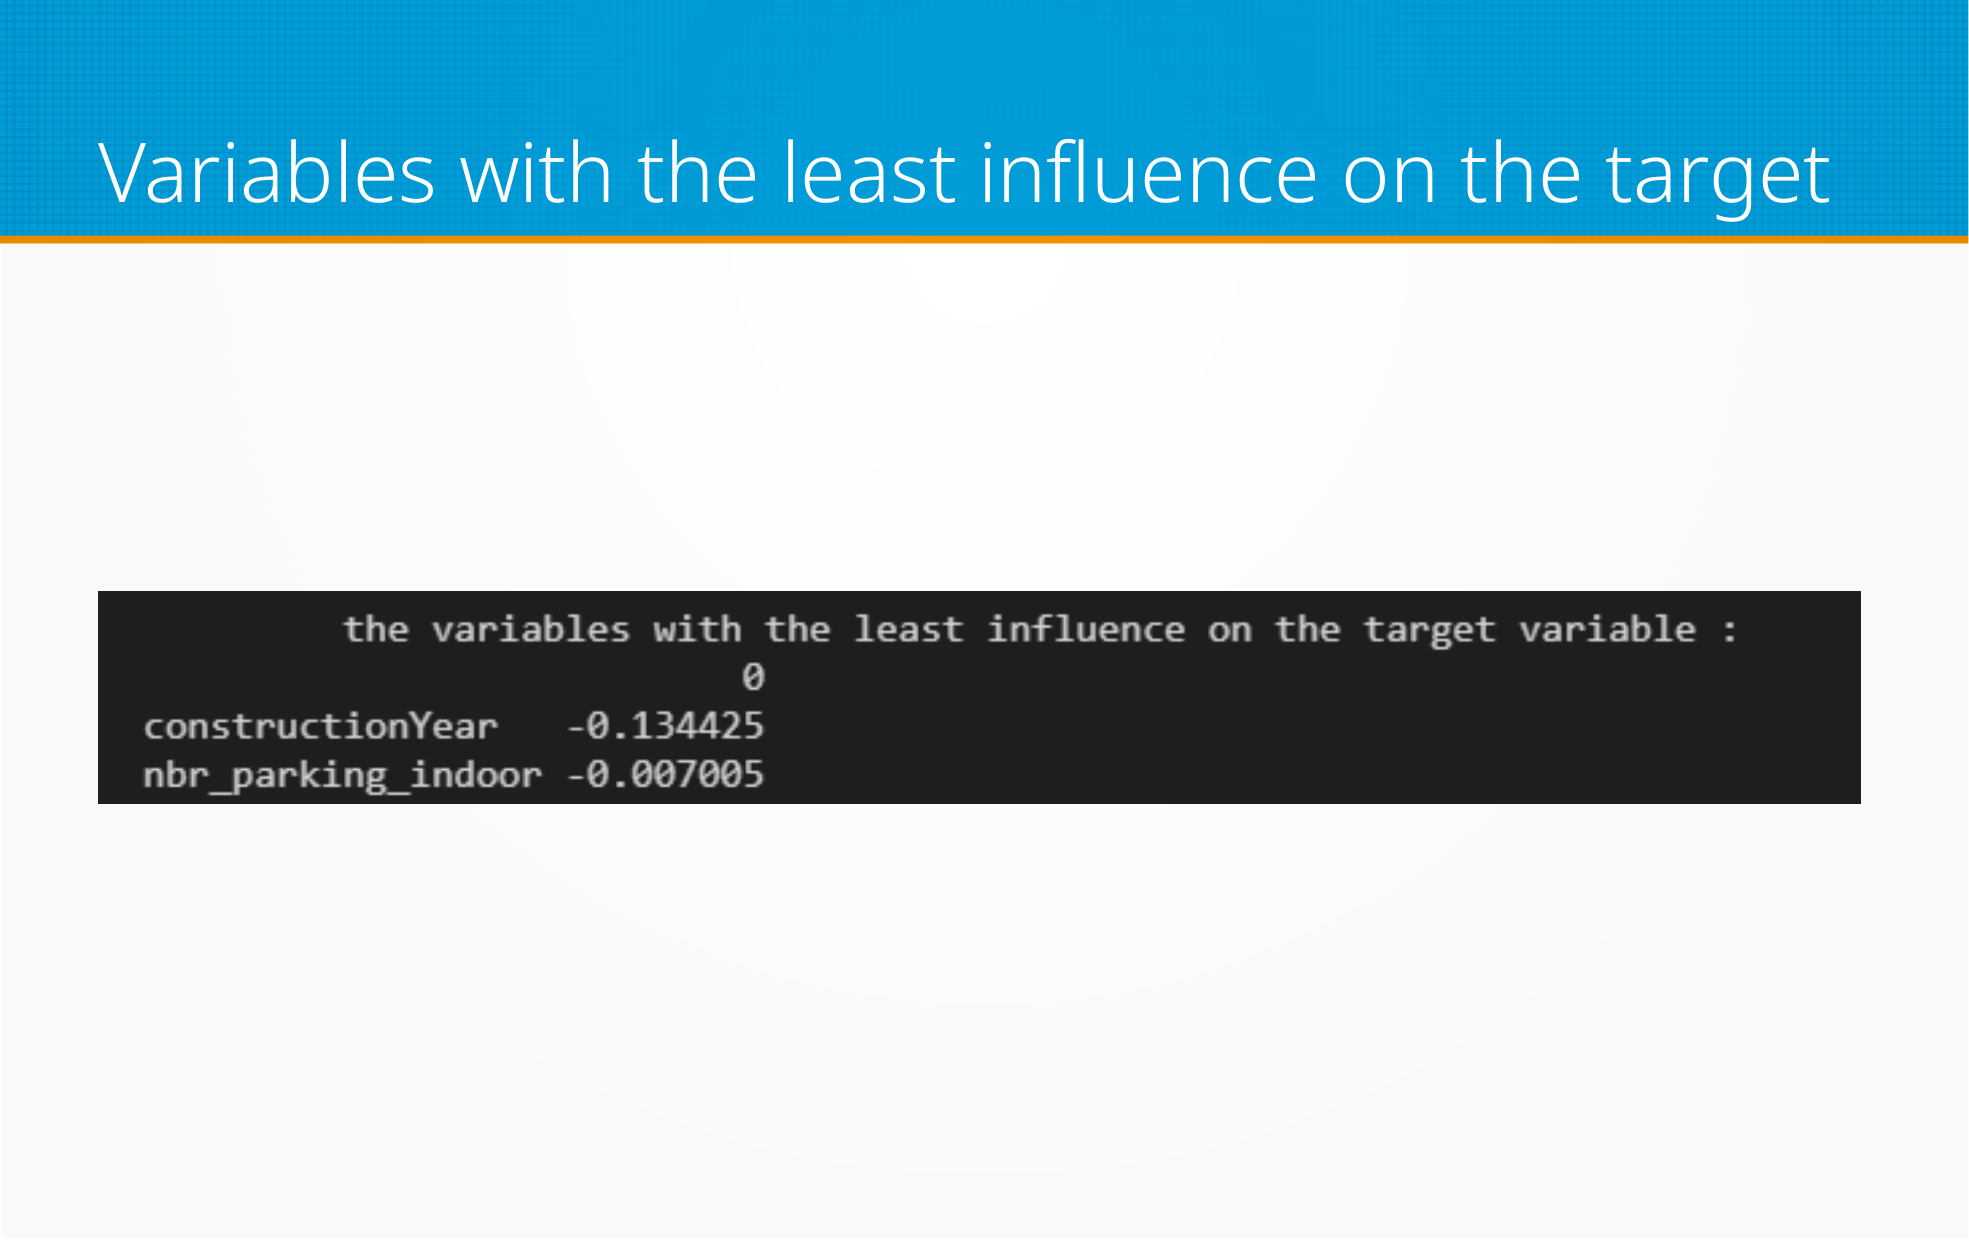

# Variables with the least influence on the target